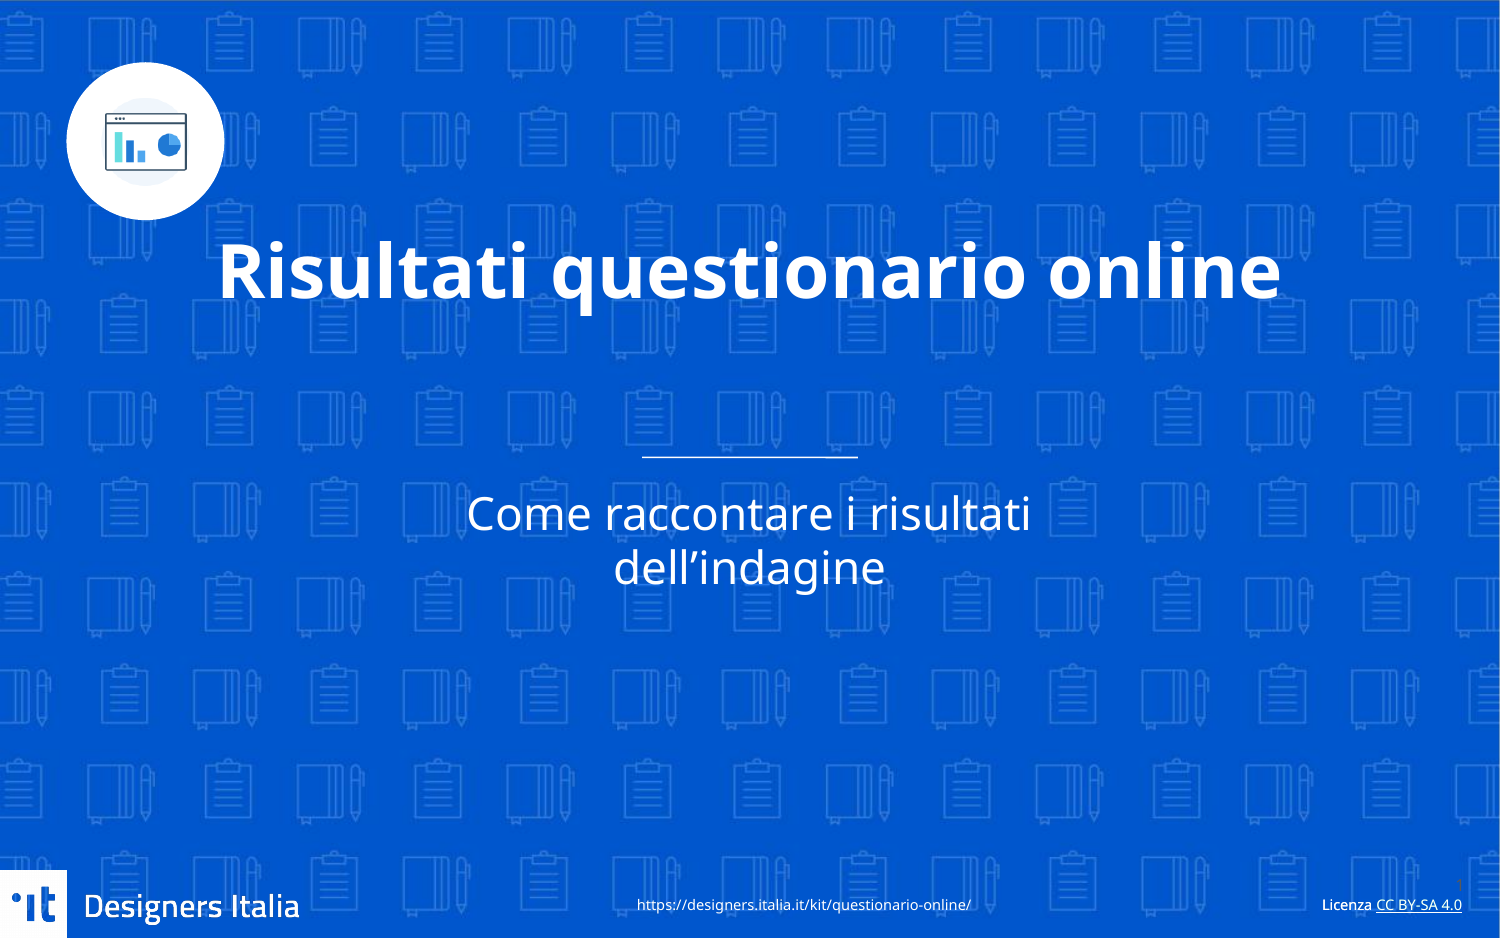

Risultati questionario online
Come raccontare i risultati dell’indagine
https://designers.italia.it/kit/questionario-online/
Licenza CC BY-SA 4.0
Licenza CC BY-SA 4.0